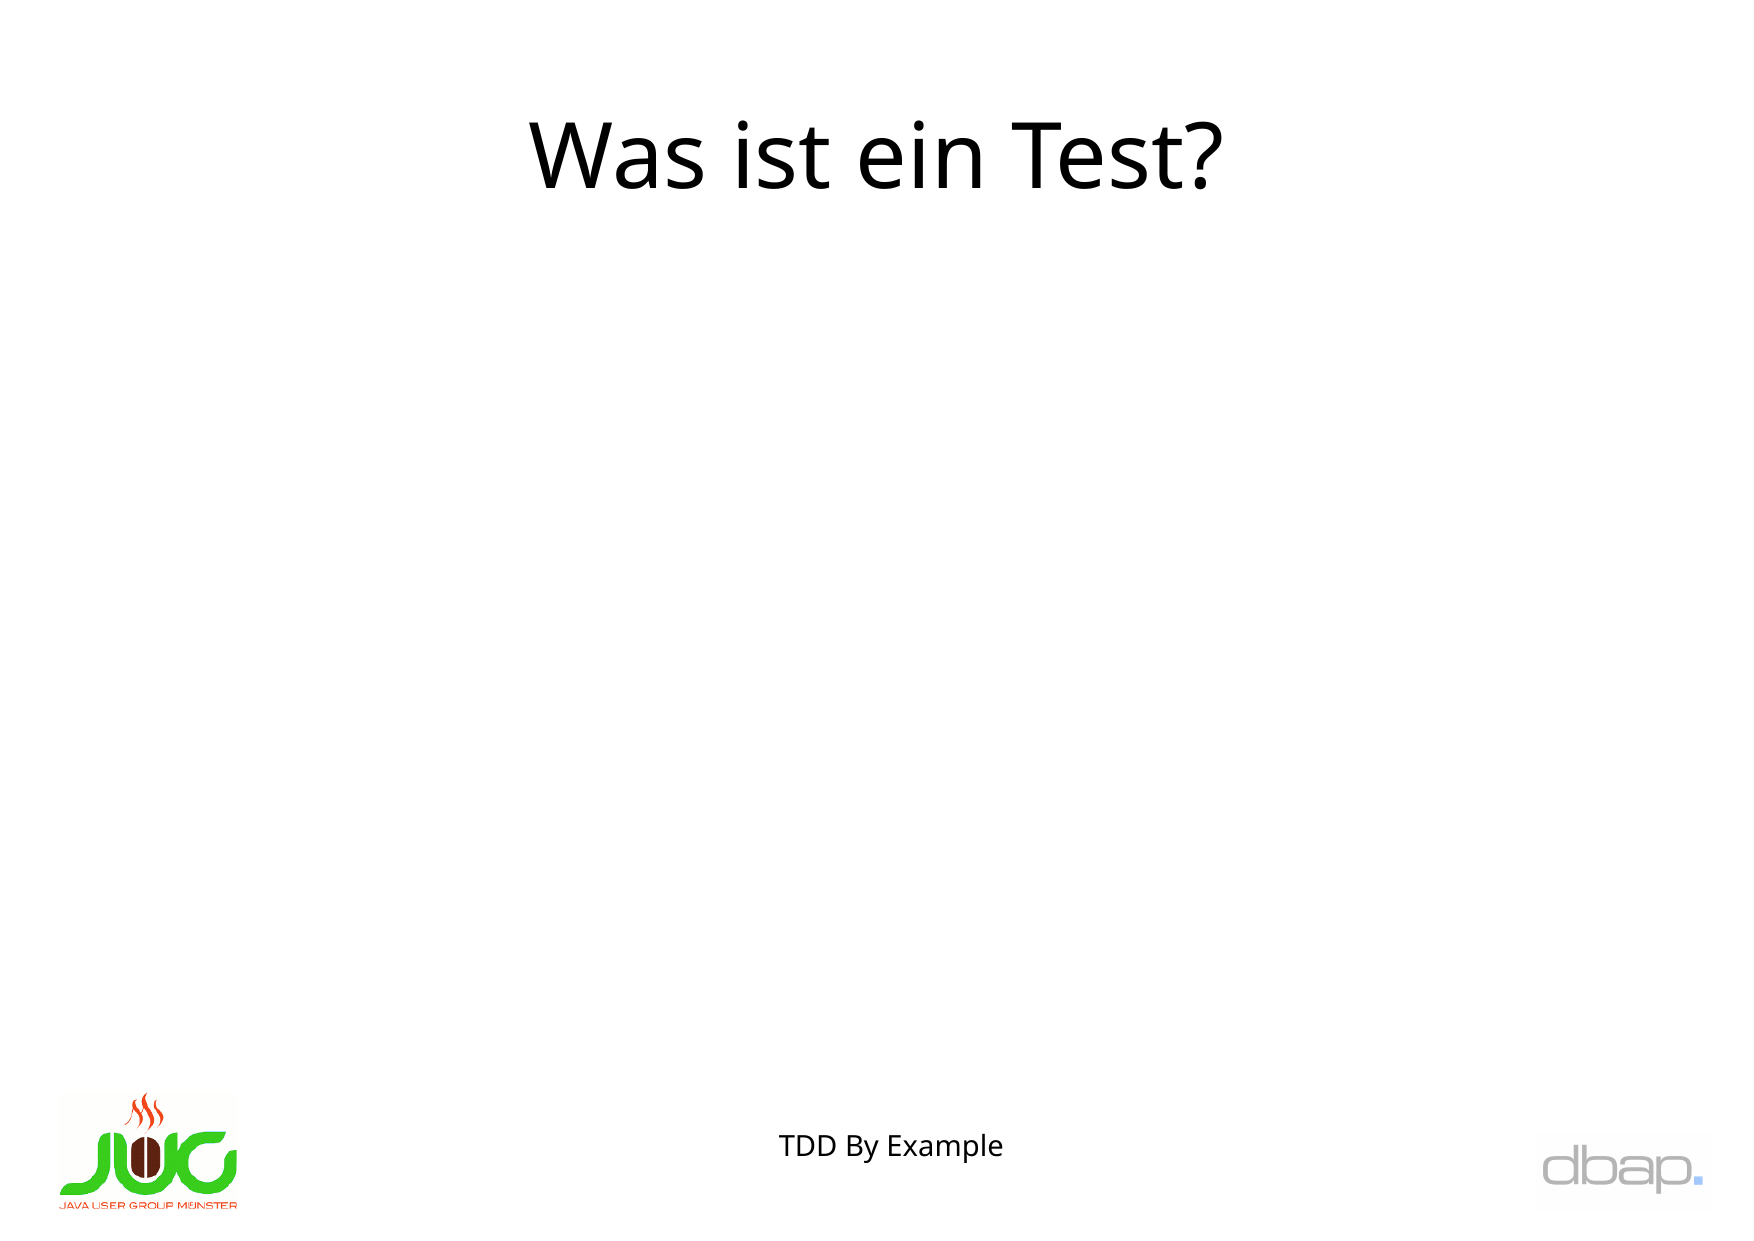

# Was ist ein Test?
TDD By Example